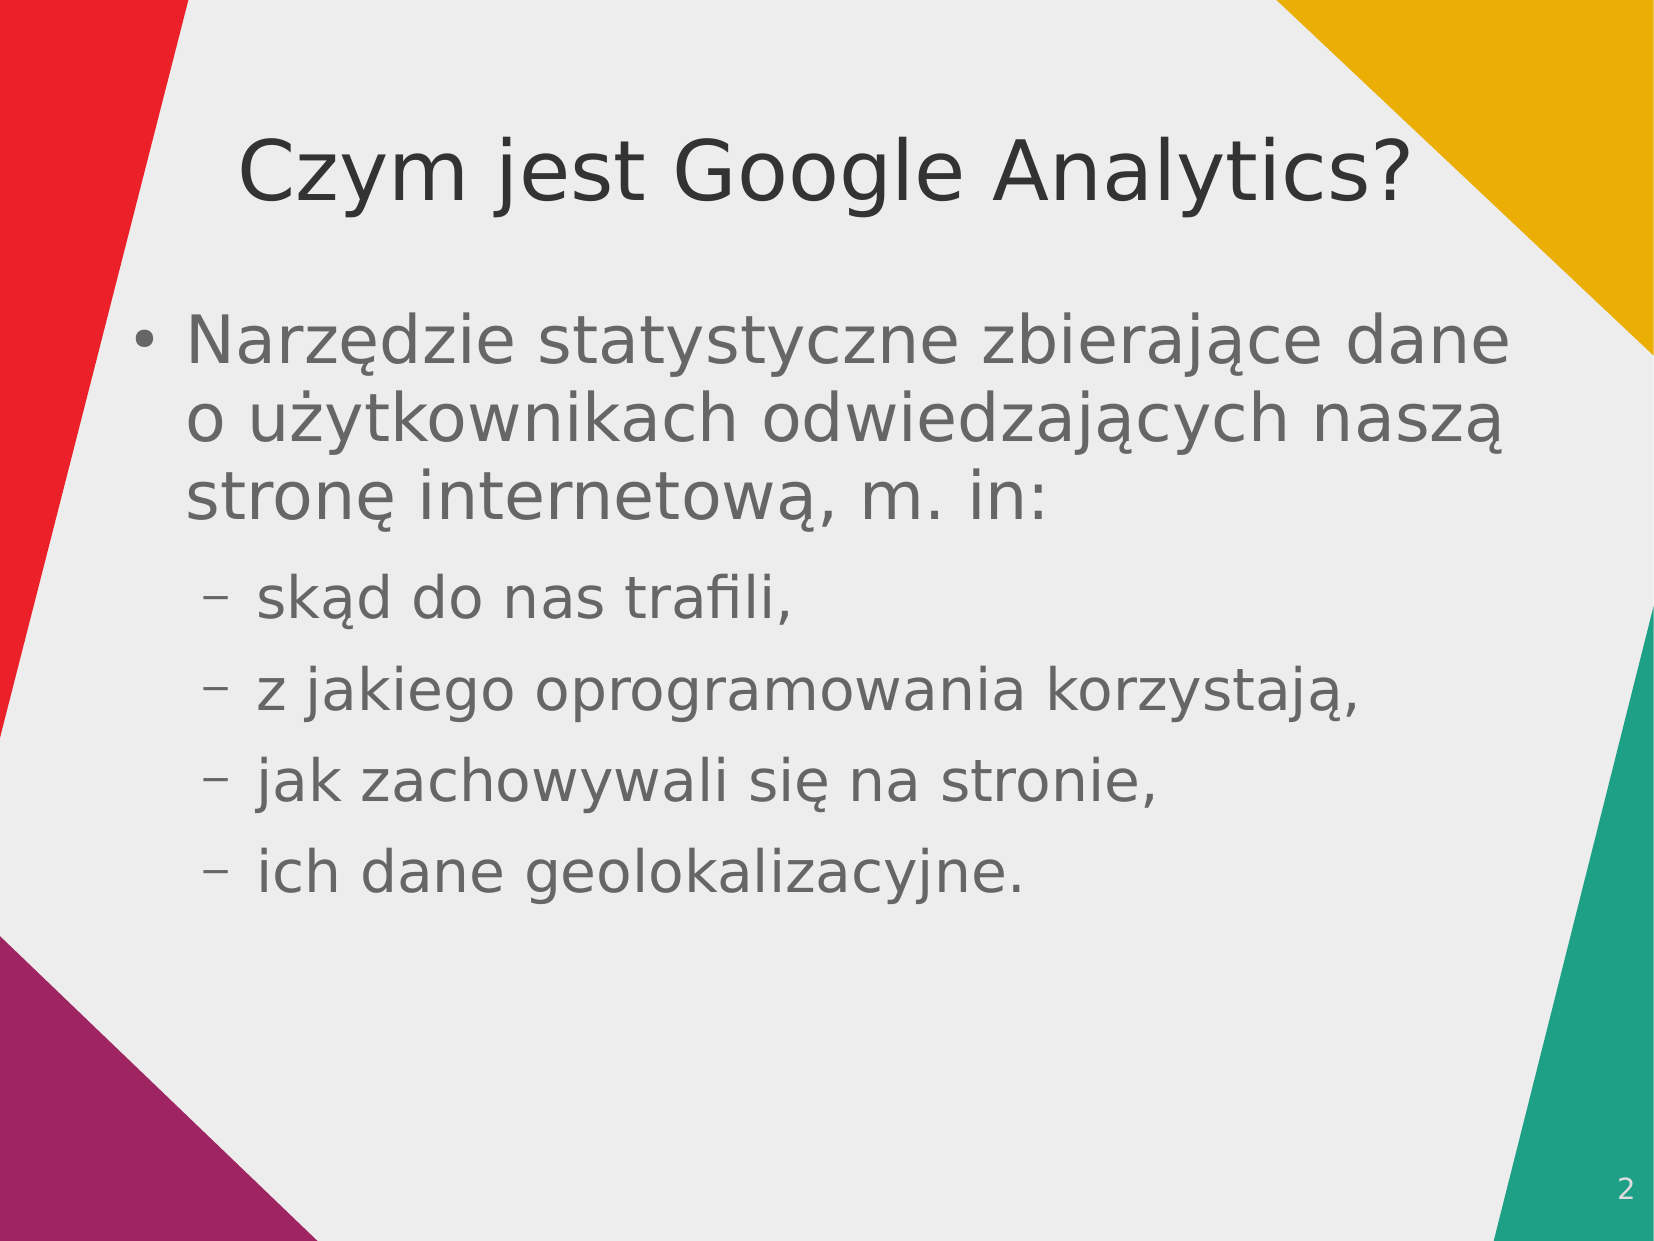

# Czym jest Google Analytics?
Narzędzie statystyczne zbierające dane o użytkownikach odwiedzających naszą stronę internetową, m. in:
skąd do nas trafili,
z jakiego oprogramowania korzystają,
jak zachowywali się na stronie,
ich dane geolokalizacyjne.
2